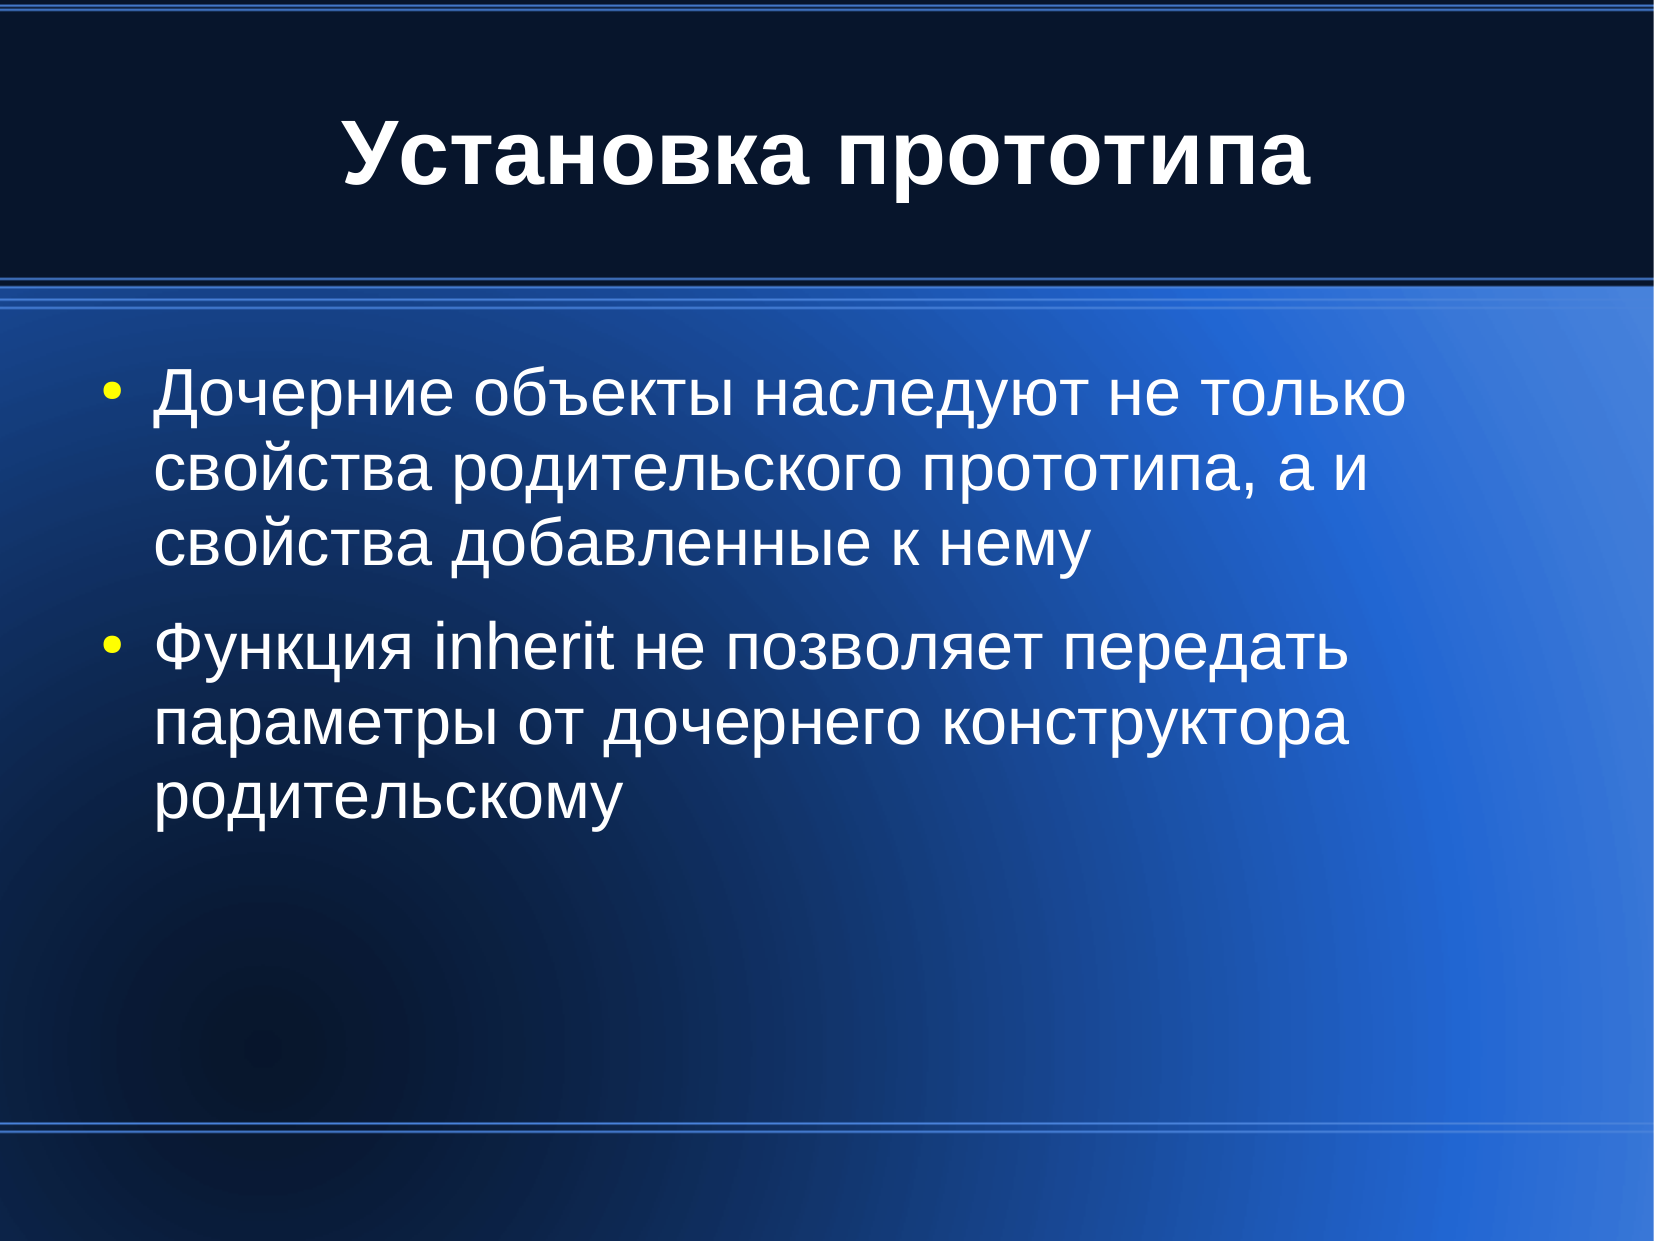

# Установка прототипа
Дочерние объекты наследуют не только свойства родительского прототипа, а и свойства добавленные к нему
Функция inherit не позволяет передать параметры от дочернего конструктора родительскому